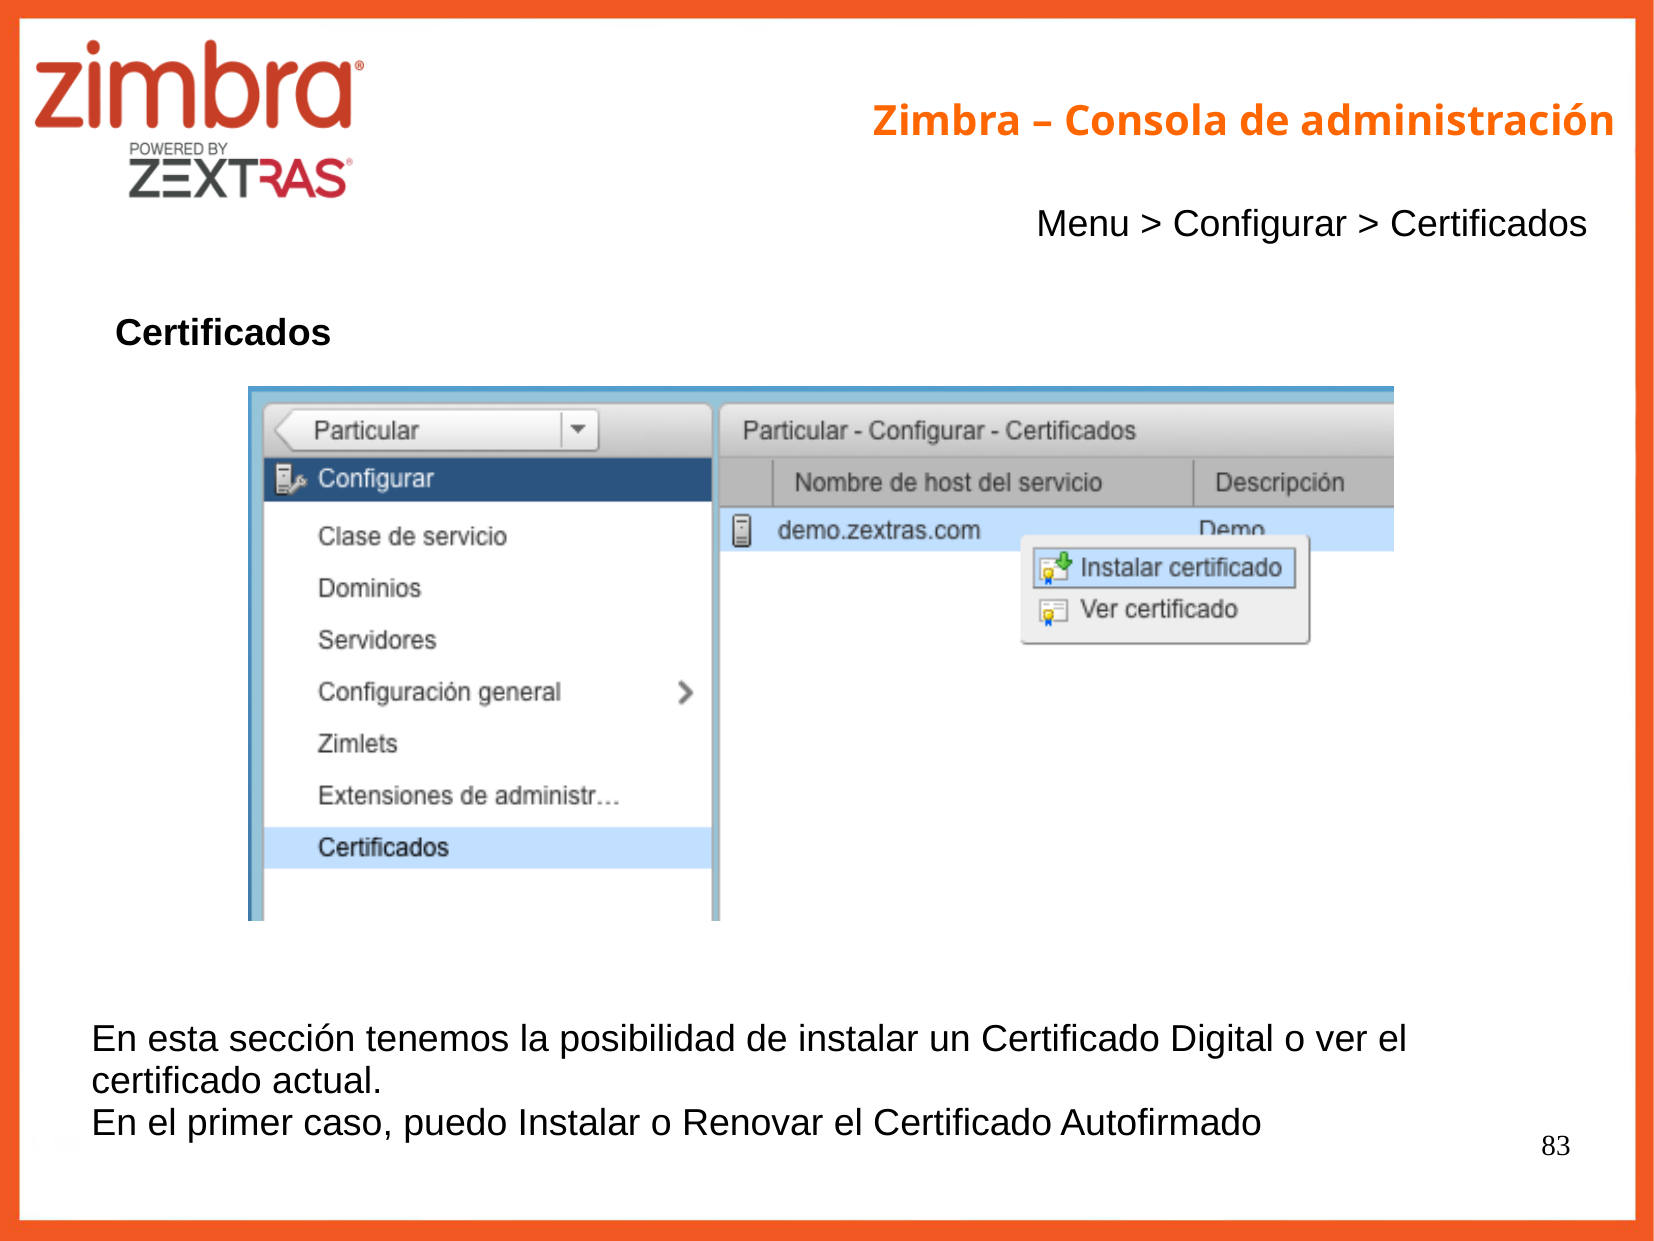

Zimbra – Consola de administración
Menu > Configurar > Certificados
Certificados
En esta sección tenemos la posibilidad de instalar un Certificado Digital o ver el certificado actual.
En el primer caso, puedo Instalar o Renovar el Certificado Autofirmado
83